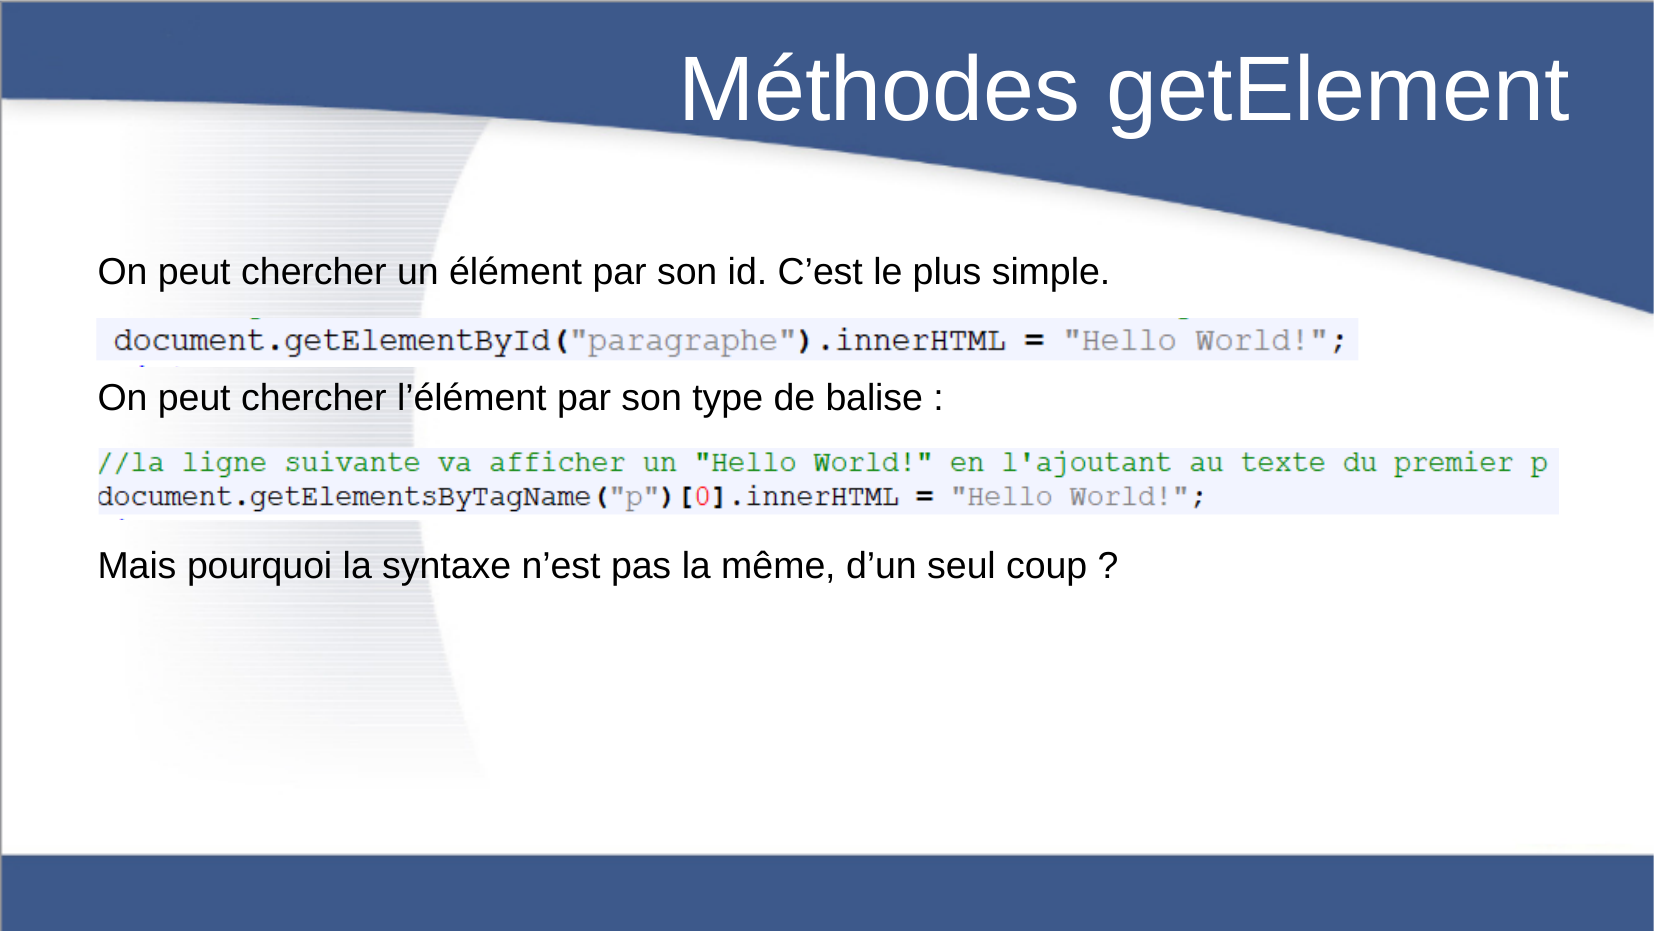

# Méthodes getElement
On peut chercher un élément par son id. C’est le plus simple.
On peut chercher l’élément par son type de balise :
Mais pourquoi la syntaxe n’est pas la même, d’un seul coup ?